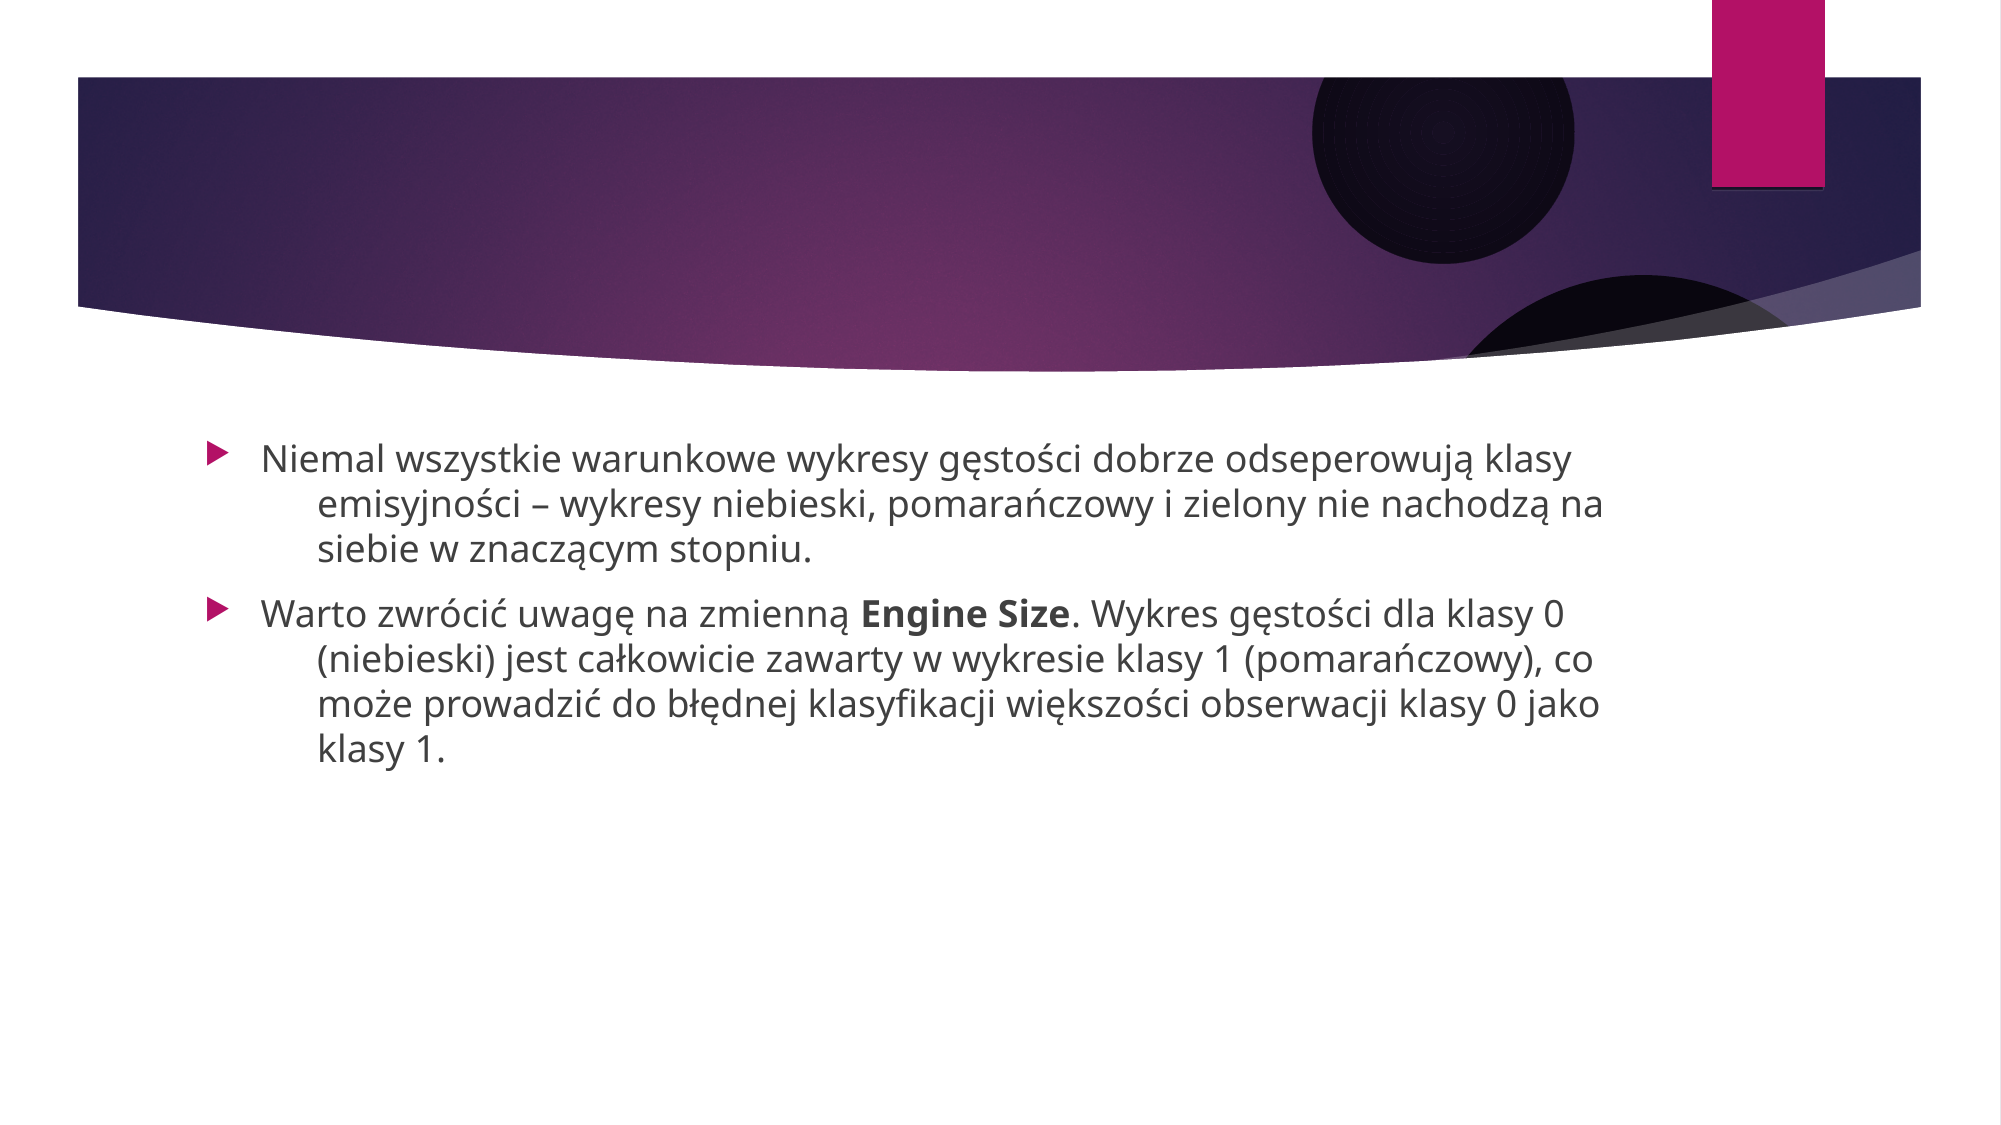

#
Niemal wszystkie warunkowe wykresy gęstości dobrze odseperowują klasy emisyjności – wykresy niebieski, pomarańczowy i zielony nie nachodzą na siebie w znaczącym stopniu.
Warto zwrócić uwagę na zmienną Engine Size. Wykres gęstości dla klasy 0 (niebieski) jest całkowicie zawarty w wykresie klasy 1 (pomarańczowy), co może prowadzić do błędnej klasyfikacji większości obserwacji klasy 0 jako klasy 1.